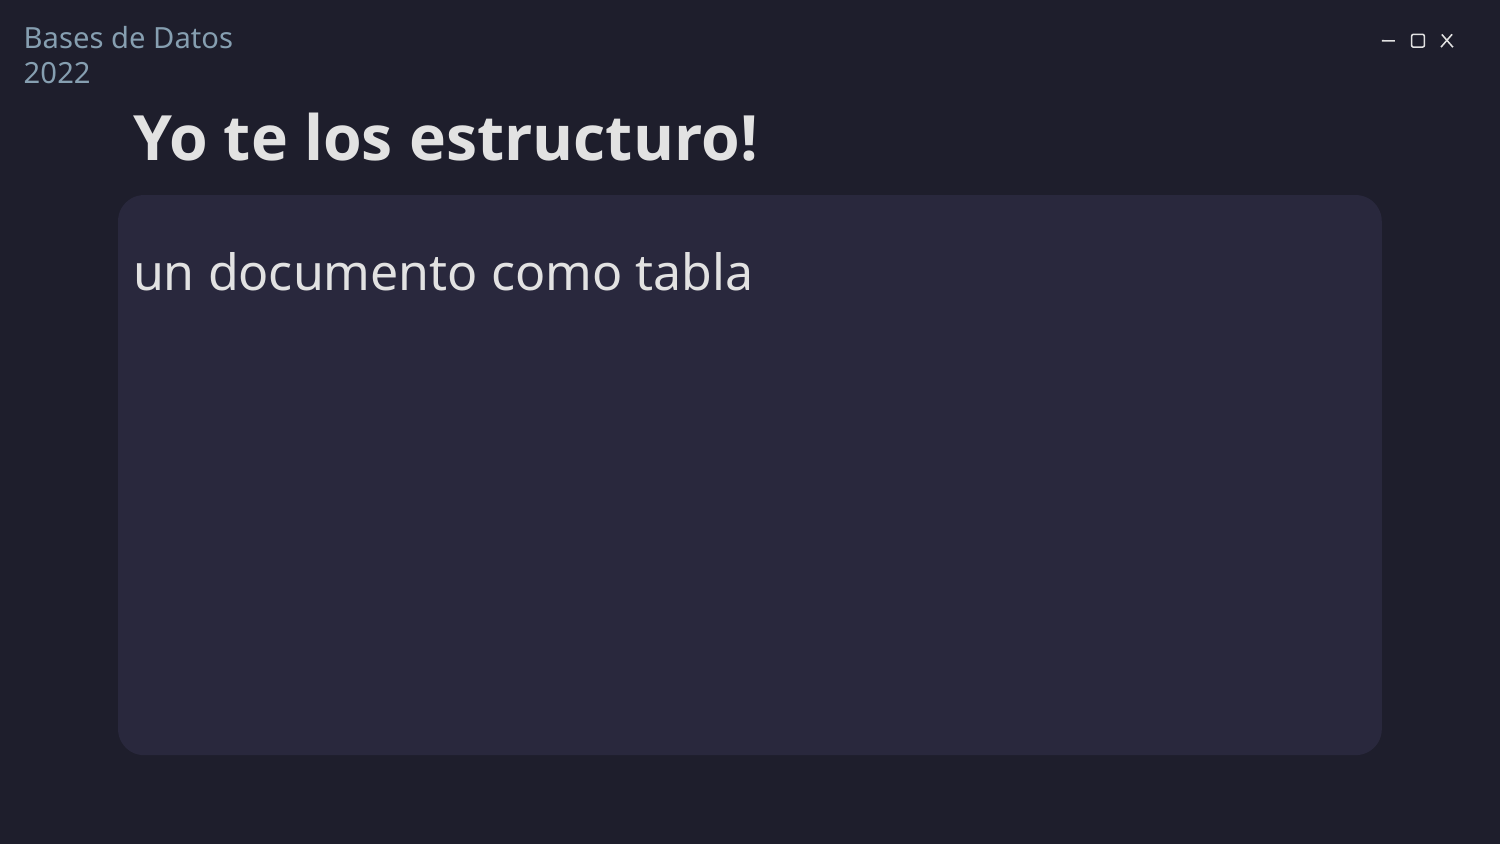

# Yo te los estructuro!
un documento como tabla